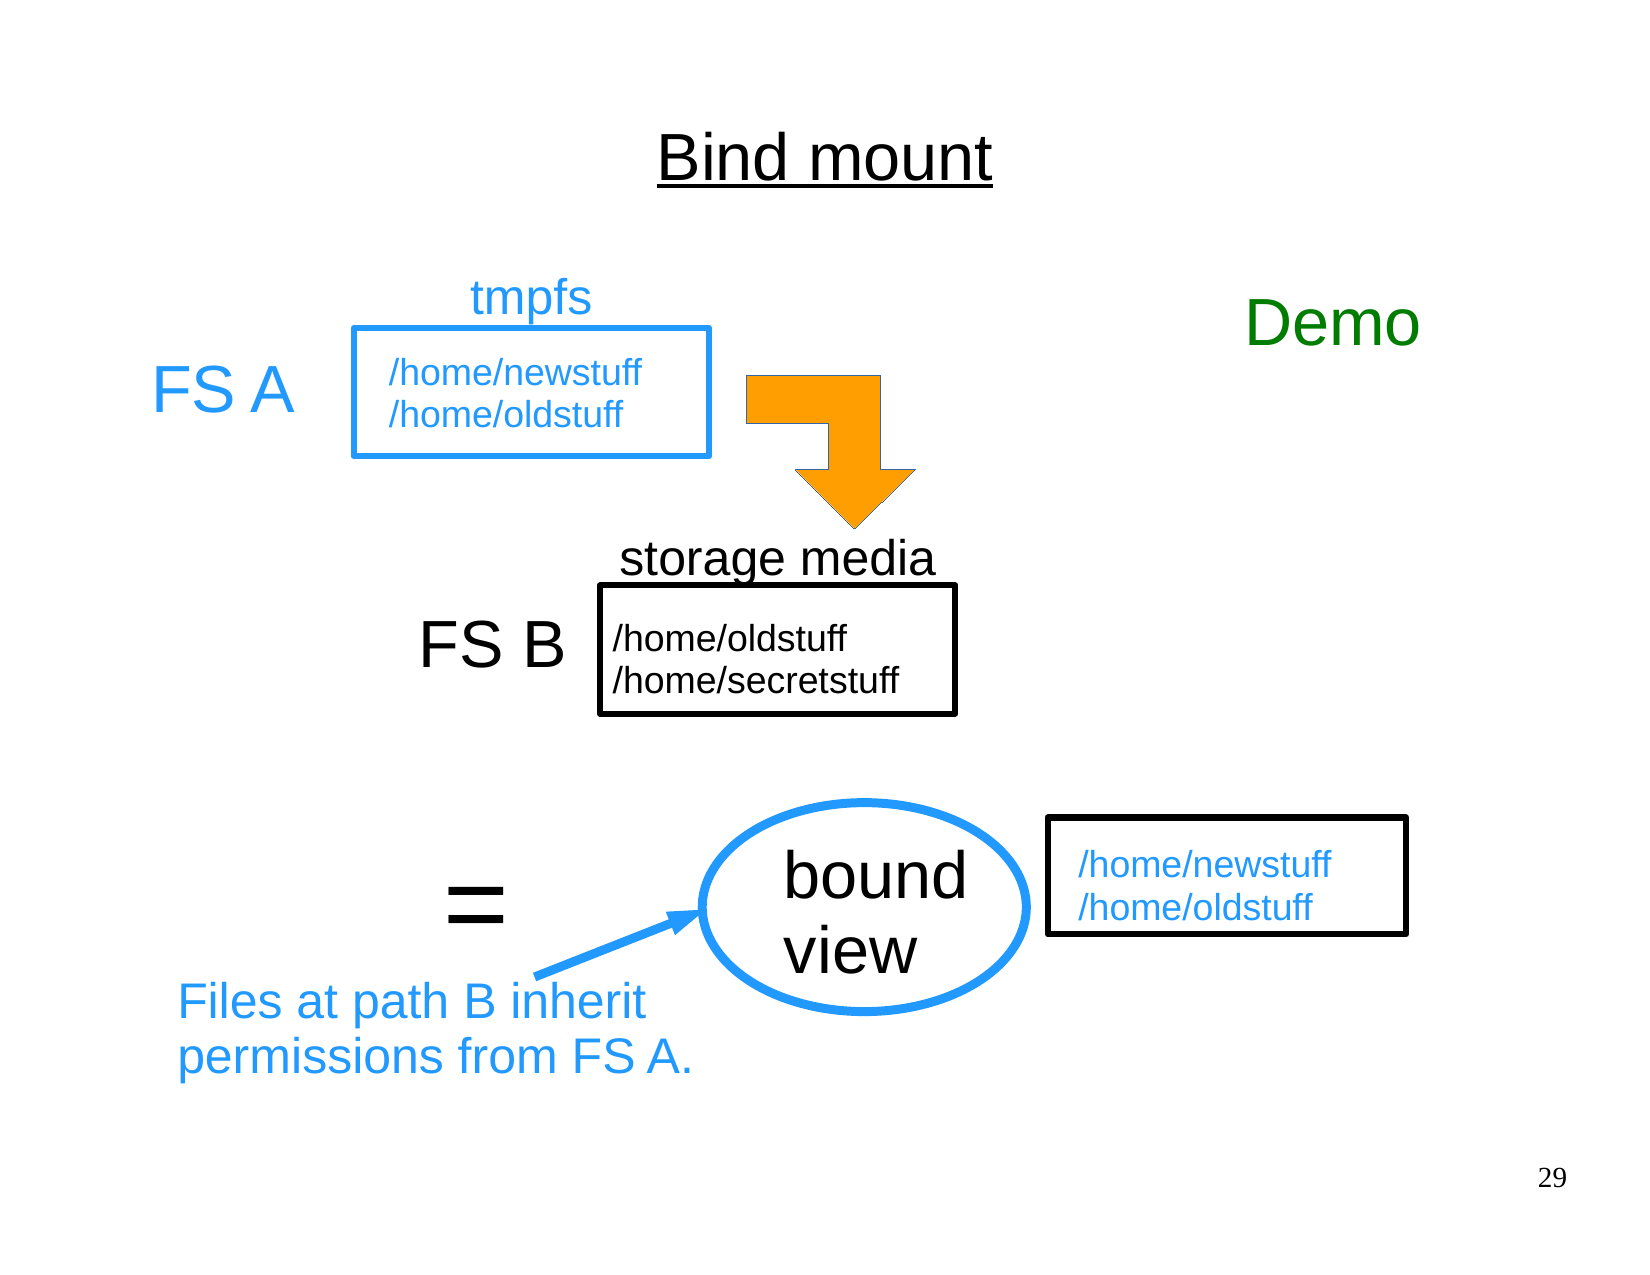

# Bind mount
tmpfs
/home/newstuff
/home/oldstuff
FS A
Demo
storage media
FS B
/home/oldstuff
/home/secretstuff
bound
view
=
/home/newstuff
/home/oldstuff
Files at path B inherit
permissions from FS A.
29